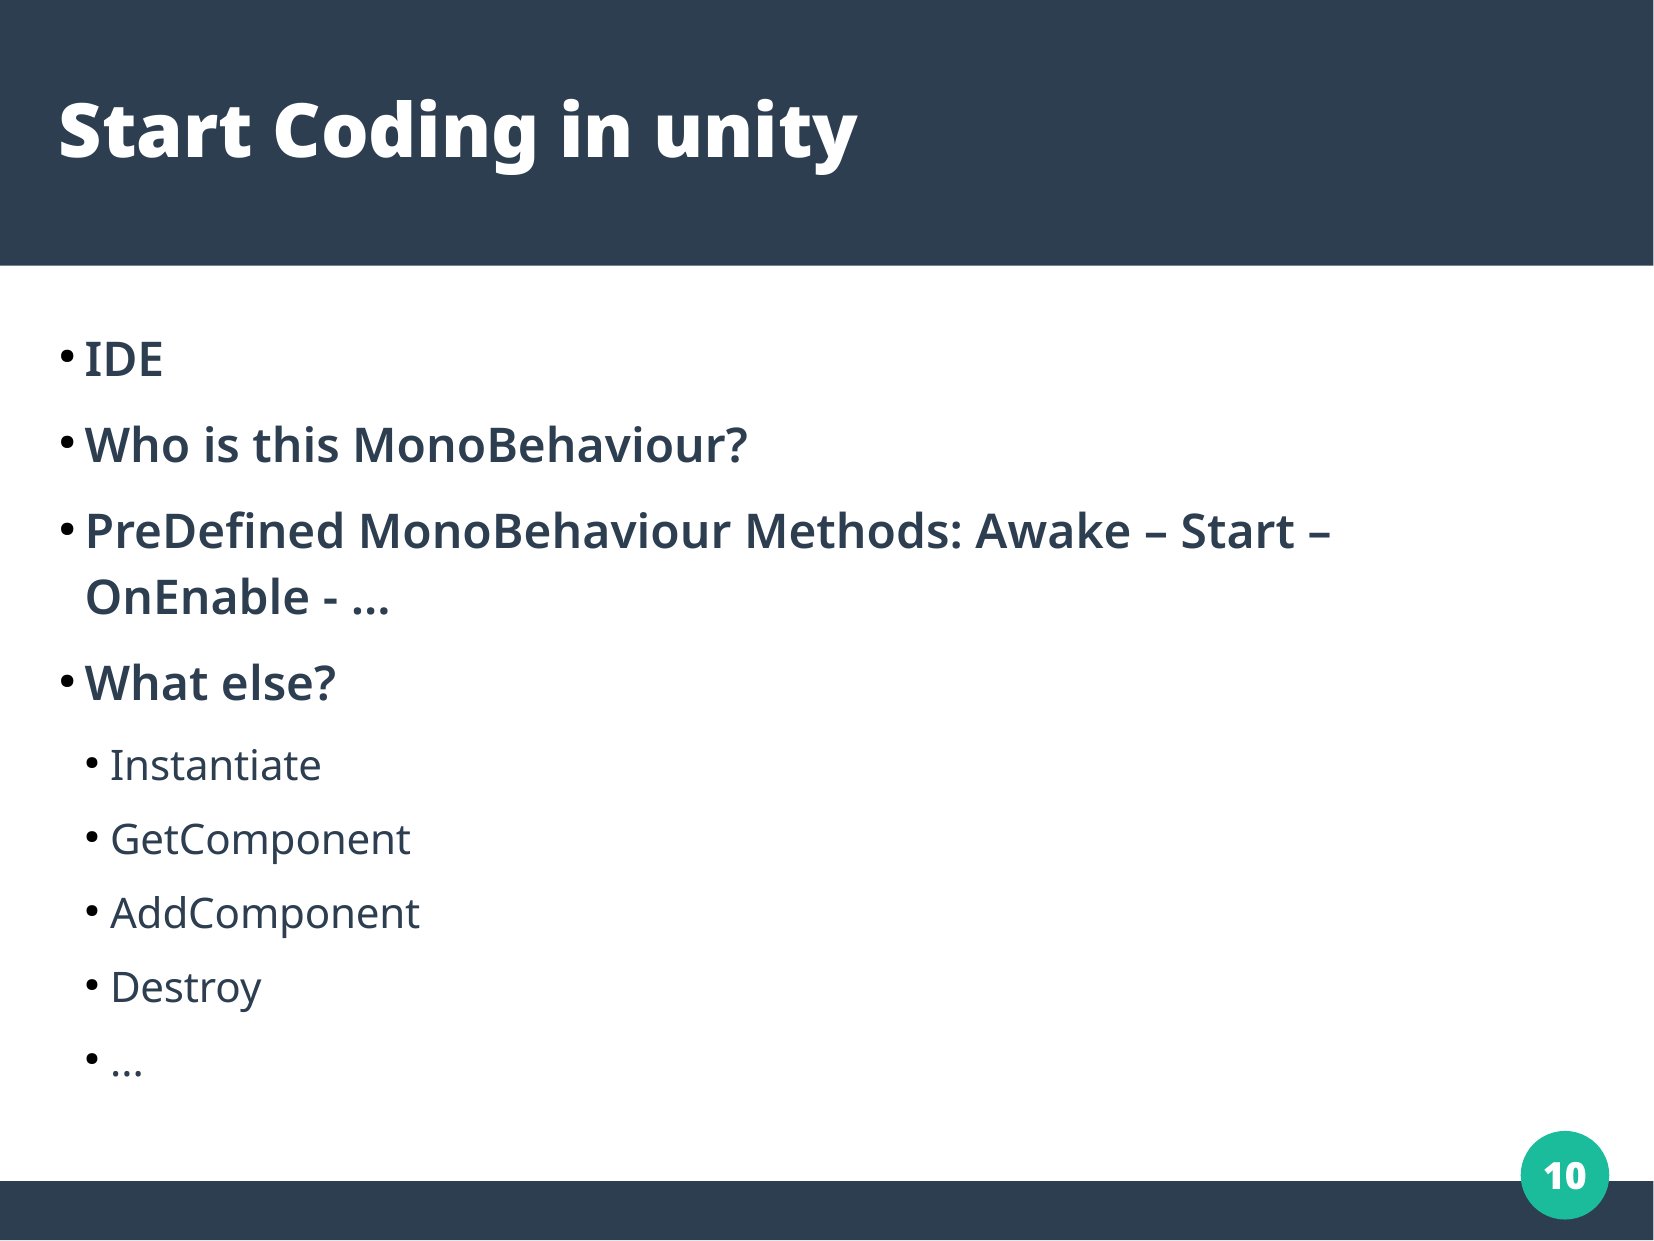

# Start Coding in unity
IDE
Who is this MonoBehaviour?
PreDefined MonoBehaviour Methods: Awake – Start – OnEnable - …
What else?
Instantiate
GetComponent
AddComponent
Destroy
...
10